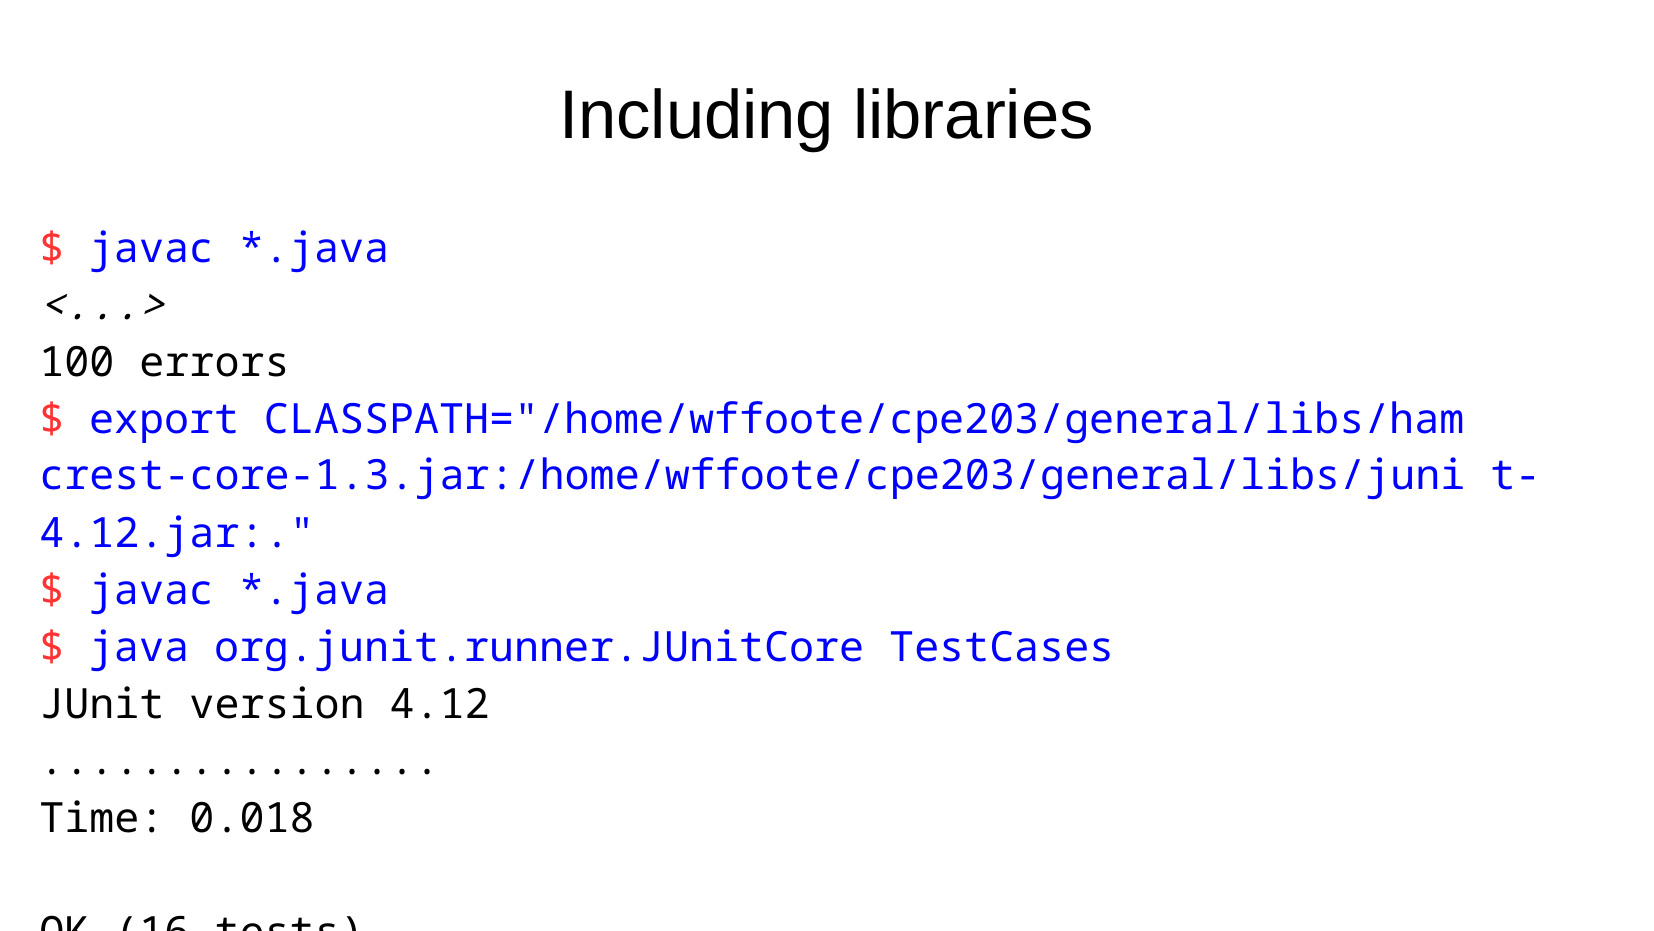

# Including libraries
$ javac *.java
<...>
100 errors
$ export CLASSPATH="/home/wffoote/cpe203/general/libs/ham crest-core-1.3.jar:/home/wffoote/cpe203/general/libs/juni t-4.12.jar:."
$ javac *.java
$ java org.junit.runner.JUnitCore TestCases
JUnit version 4.12
................
Time: 0.018
OK (16 tests)